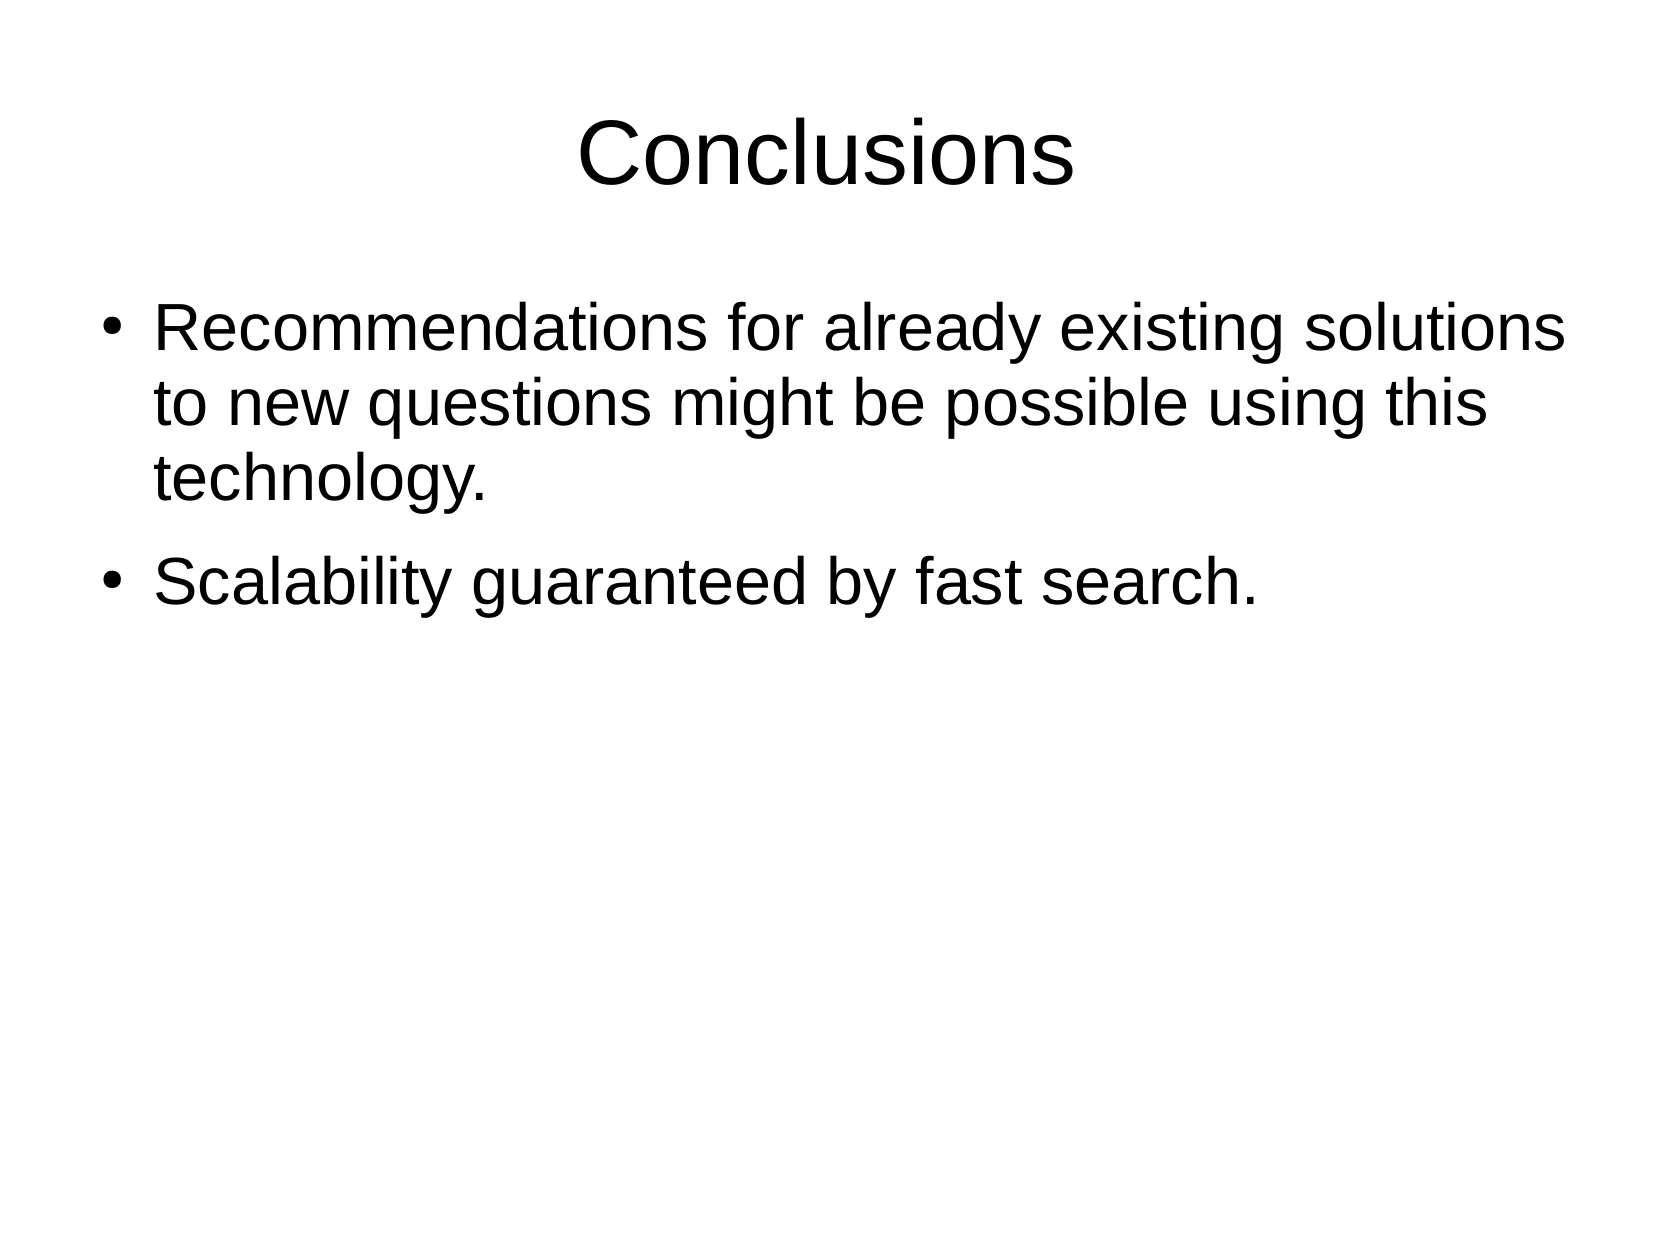

# Conclusions
Recommendations for already existing solutions to new questions might be possible using this technology.
Scalability guaranteed by fast search.